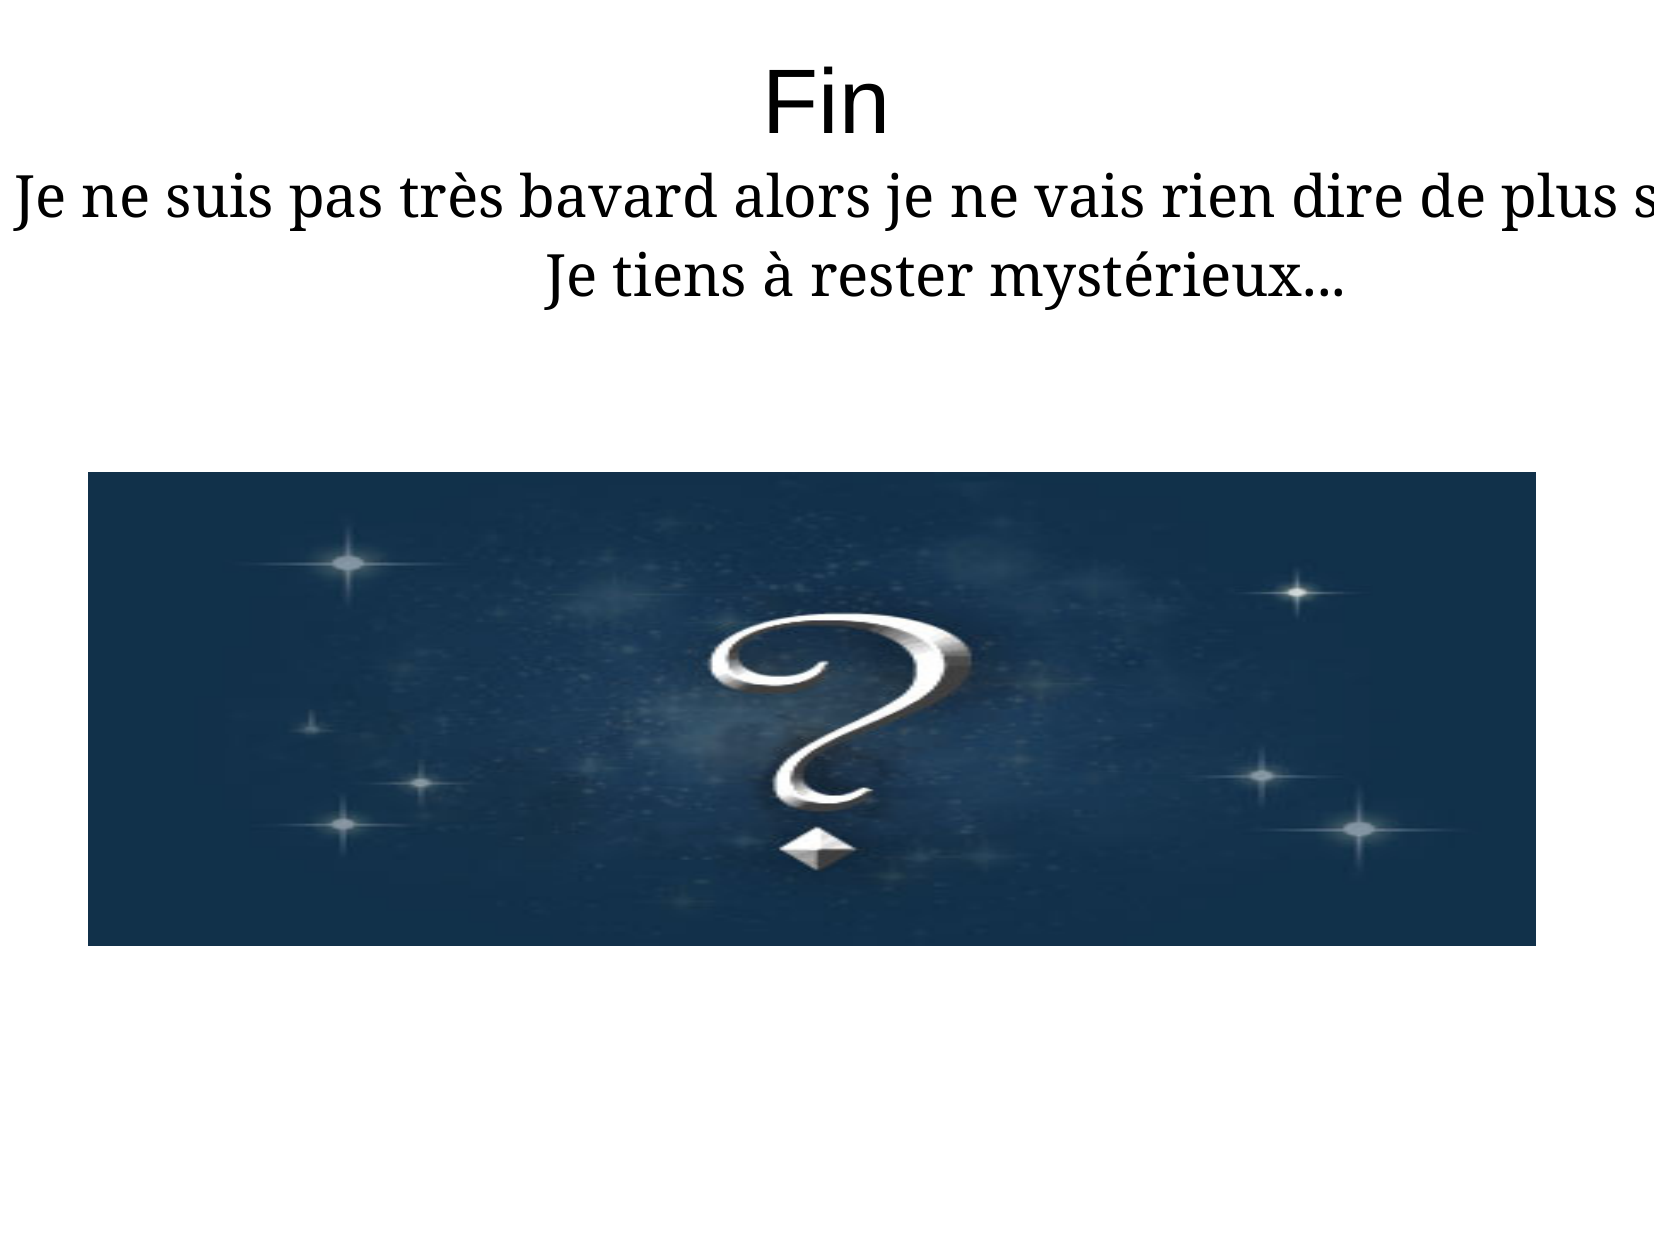

# Fin
Je ne suis pas très bavard alors je ne vais rien dire de plus sur moi.
Je tiens à rester mystérieux...